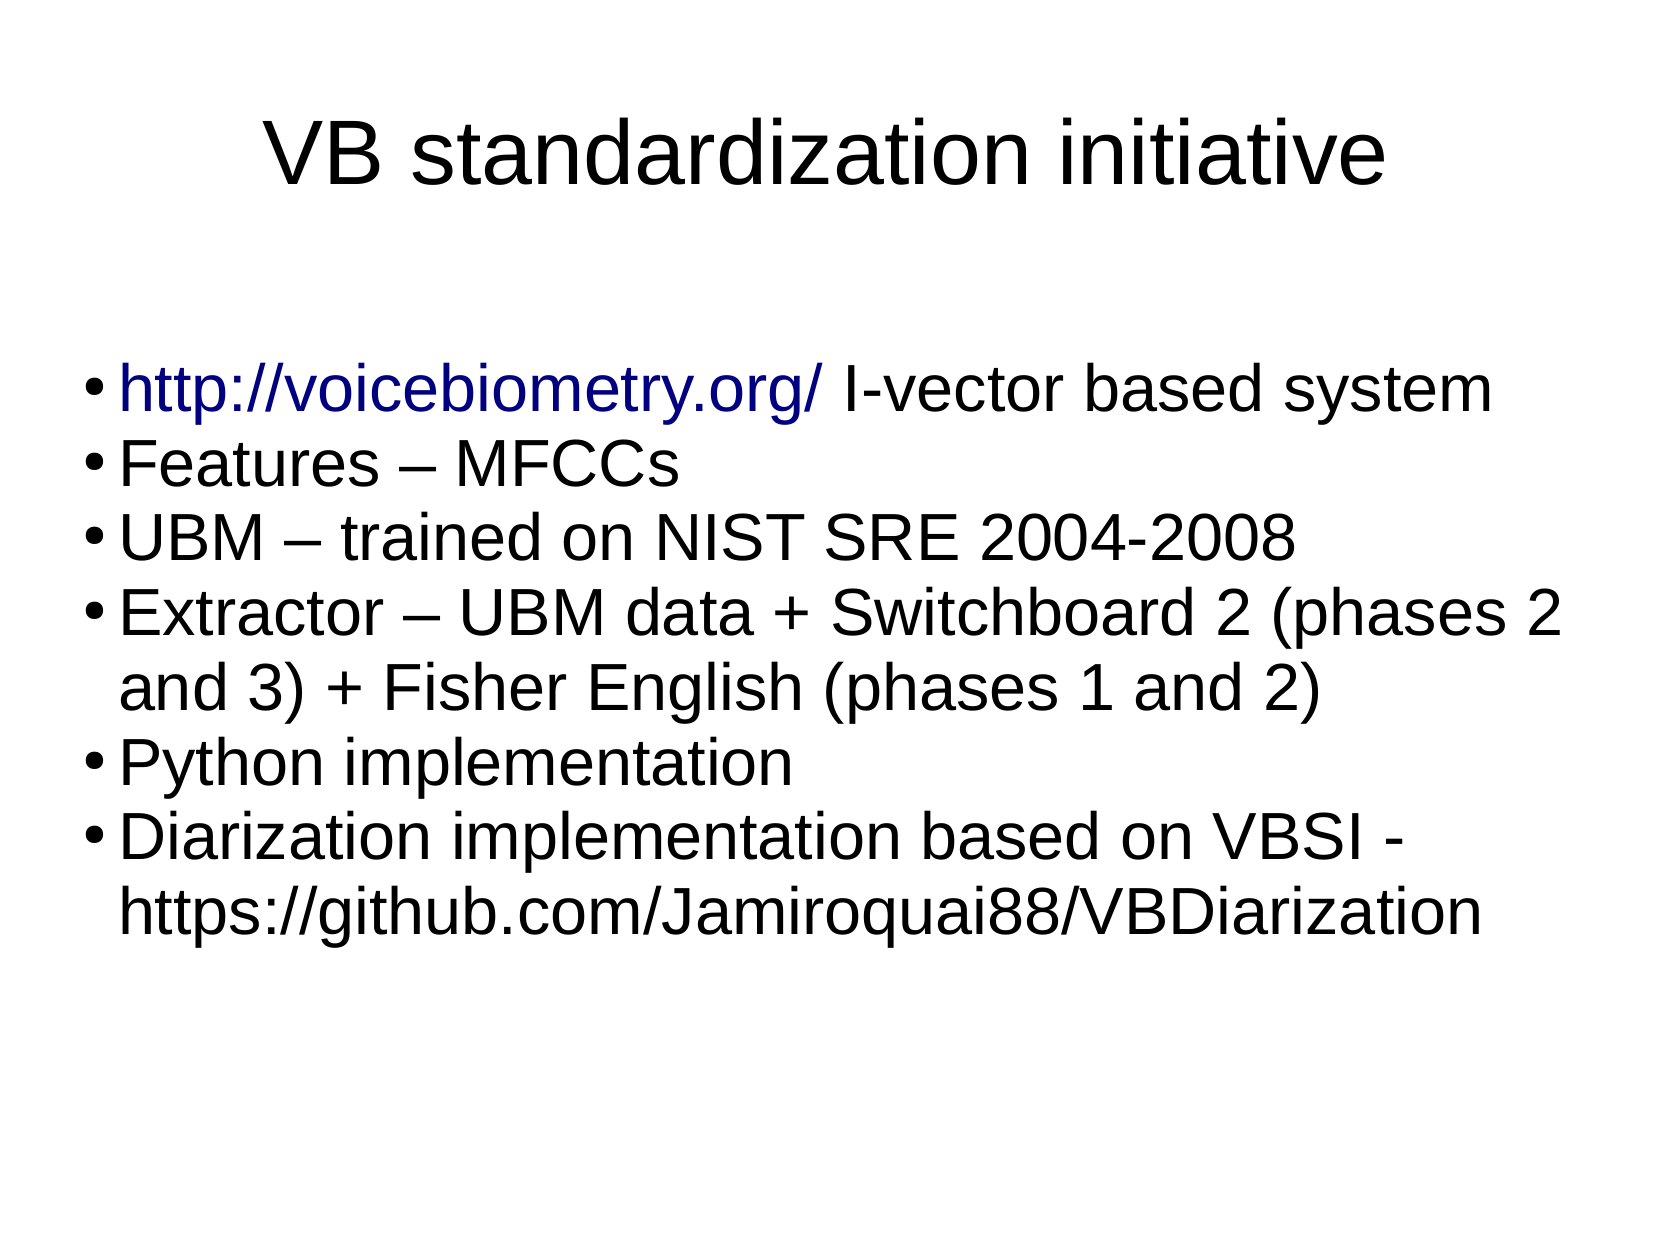

# VB standardization initiative
http://voicebiometry.org/ I-vector based system
Features – MFCCs
UBM – trained on NIST SRE 2004-2008
Extractor – UBM data + Switchboard 2 (phases 2 and 3) + Fisher English (phases 1 and 2)
Python implementation
Diarization implementation based on VBSI - https://github.com/Jamiroquai88/VBDiarization